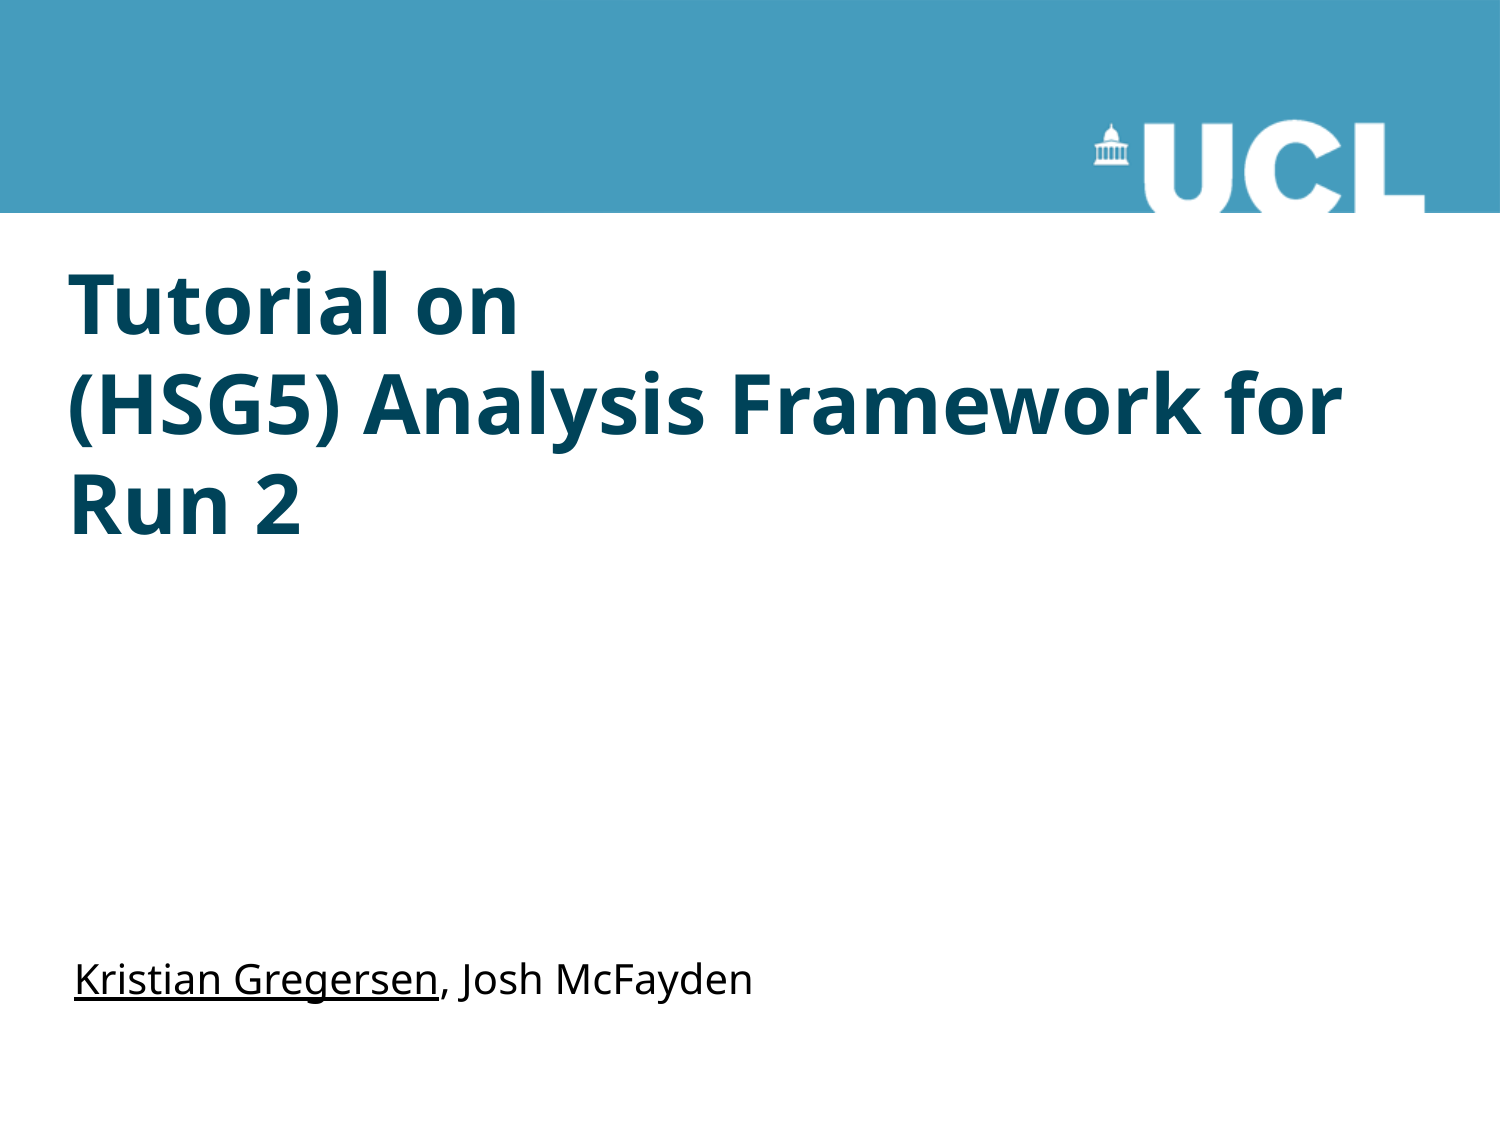

# Tutorial on (HSG5) Analysis Framework for Run 2
Kristian Gregersen, Josh McFayden